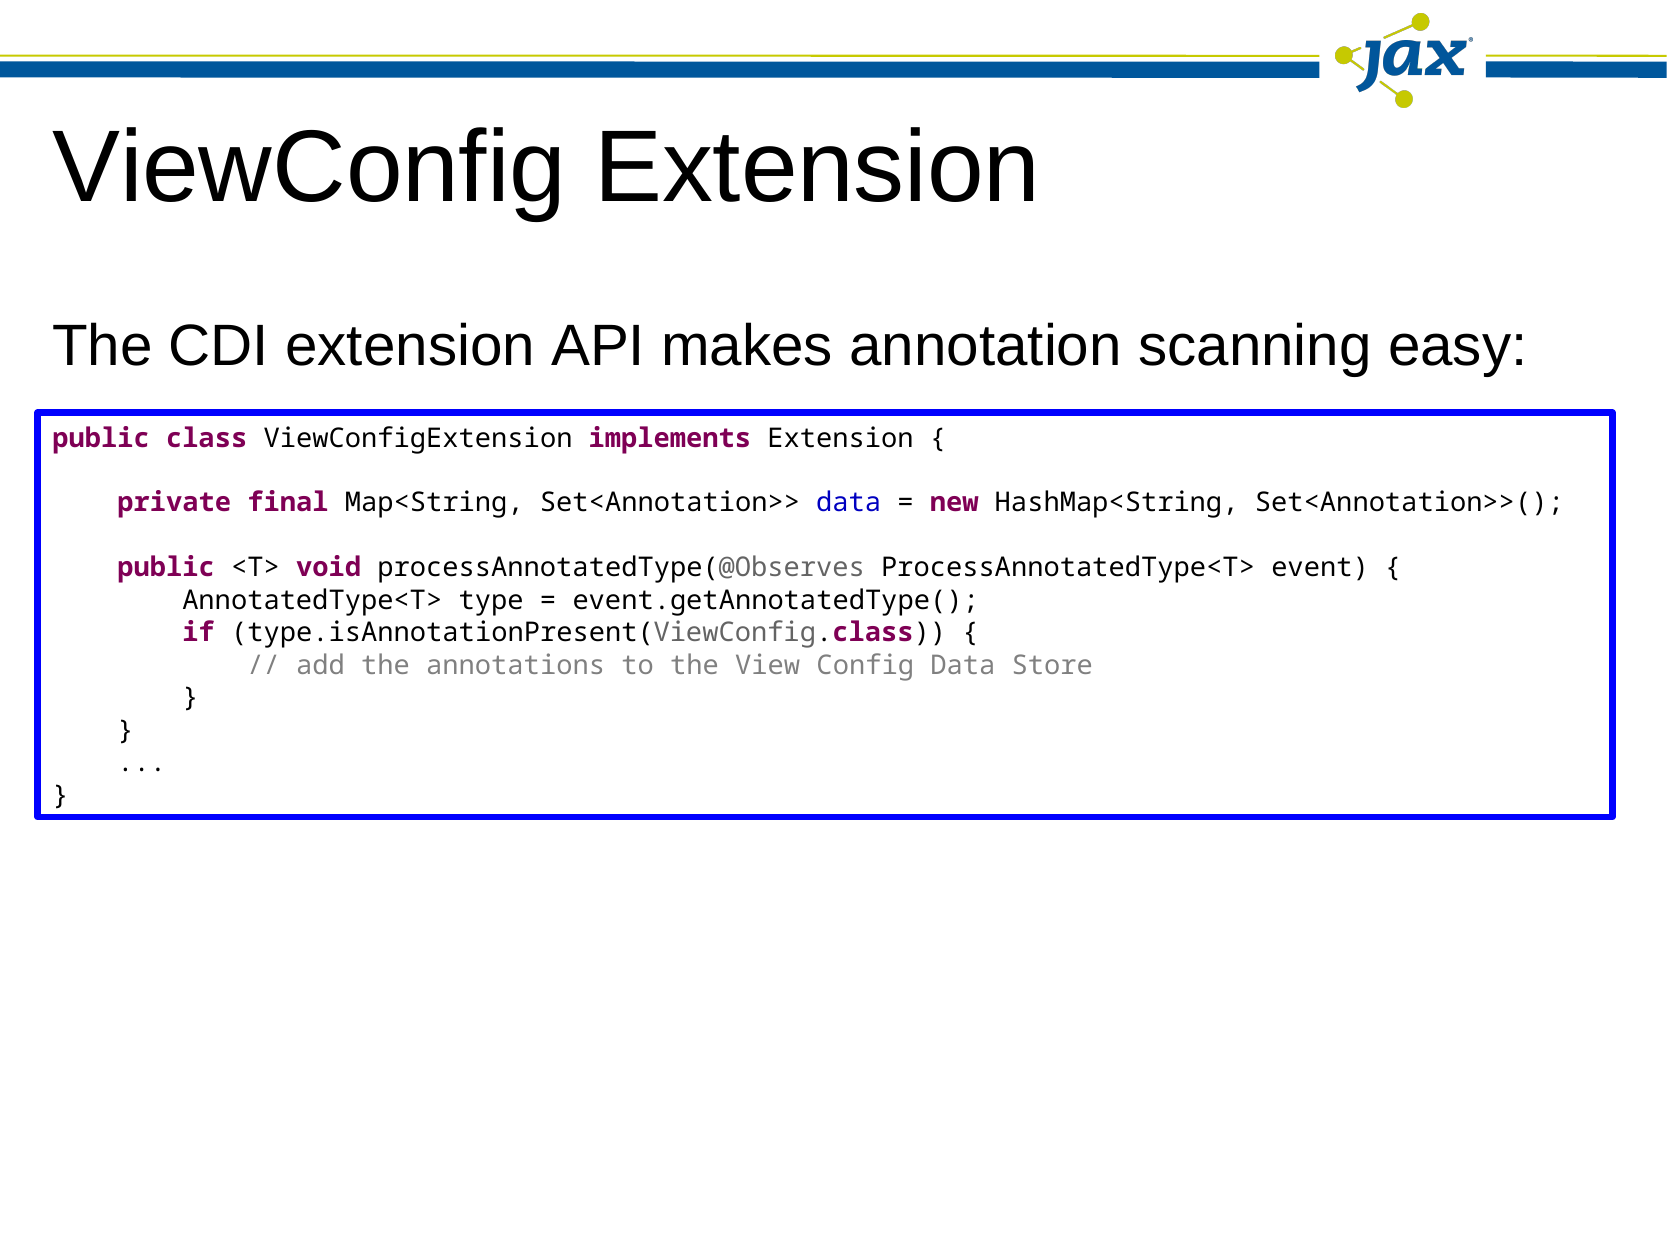

# ViewConfig Extension
The CDI extension API makes annotation scanning easy:
public class ViewConfigExtension implements Extension {
 private final Map<String, Set<Annotation>> data = new HashMap<String, Set<Annotation>>();
 public <T> void processAnnotatedType(@Observes ProcessAnnotatedType<T> event) {
 AnnotatedType<T> type = event.getAnnotatedType();
 if (type.isAnnotationPresent(ViewConfig.class)) {
 // add the annotations to the View Config Data Store
 }
 }
 ...
}